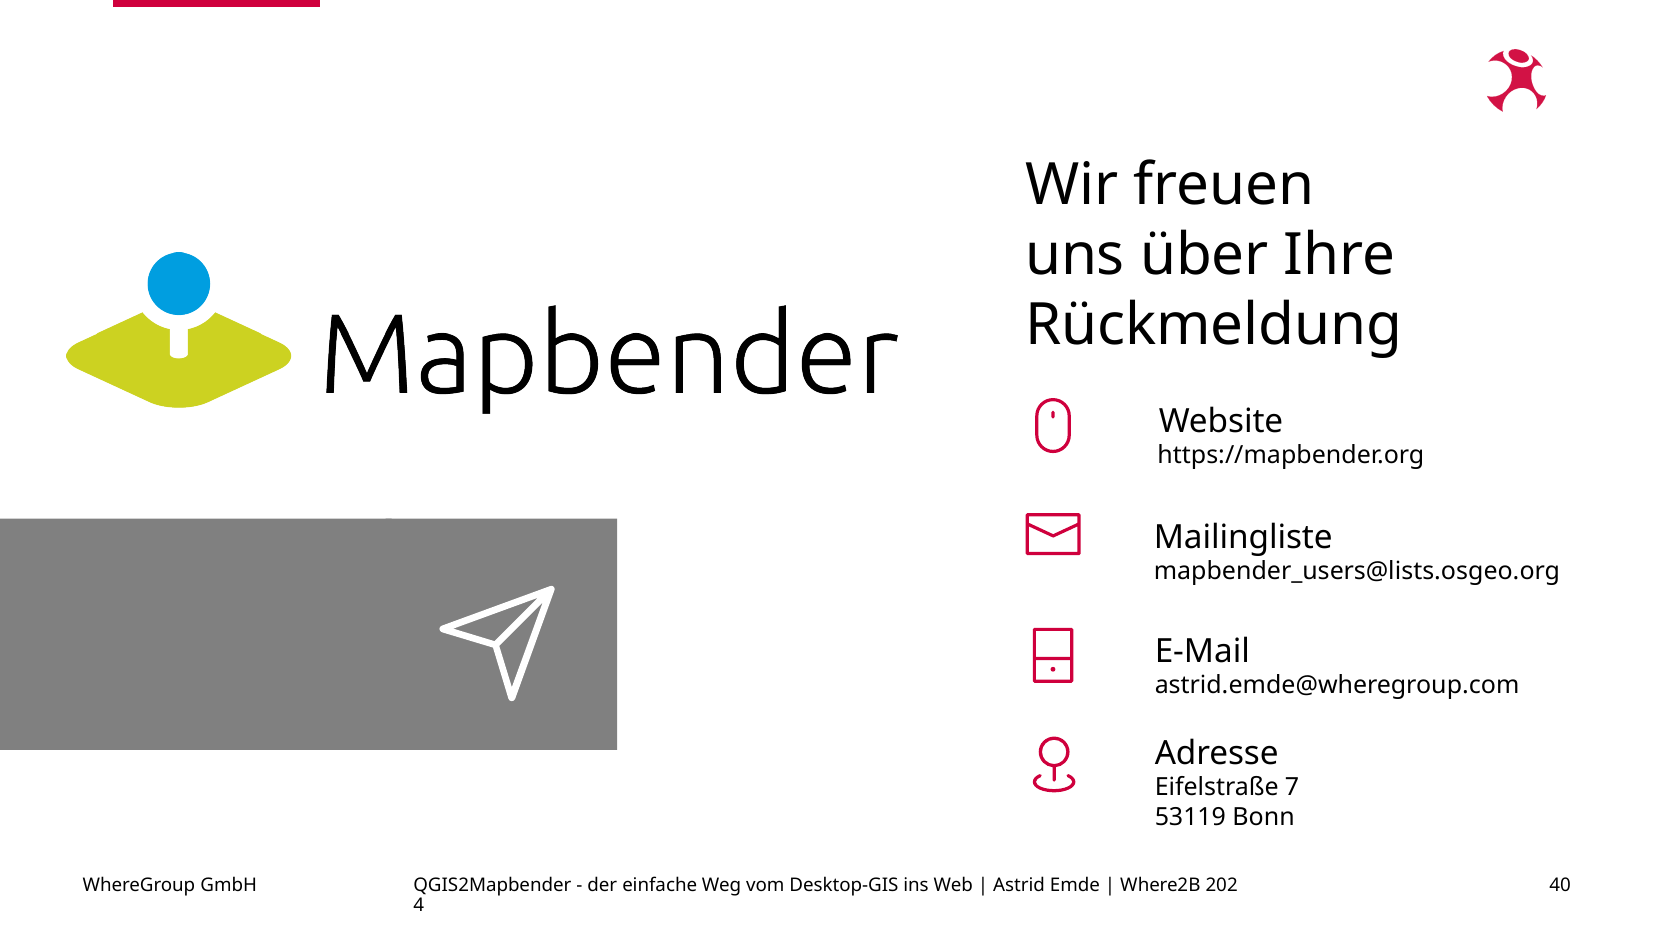

Wir freuen
uns über Ihre
Rückmeldung
Website
https://mapbender.org
Mailingliste
mapbender_users@lists.osgeo.org
E-Mail
astrid.emde@wheregroup.com
Adresse
Eifelstraße 7
53119 Bonn
WhereGroup GmbH
QGIS2Mapbender - der einfache Weg vom Desktop-GIS ins Web | Astrid Emde | Where2B 2024
40